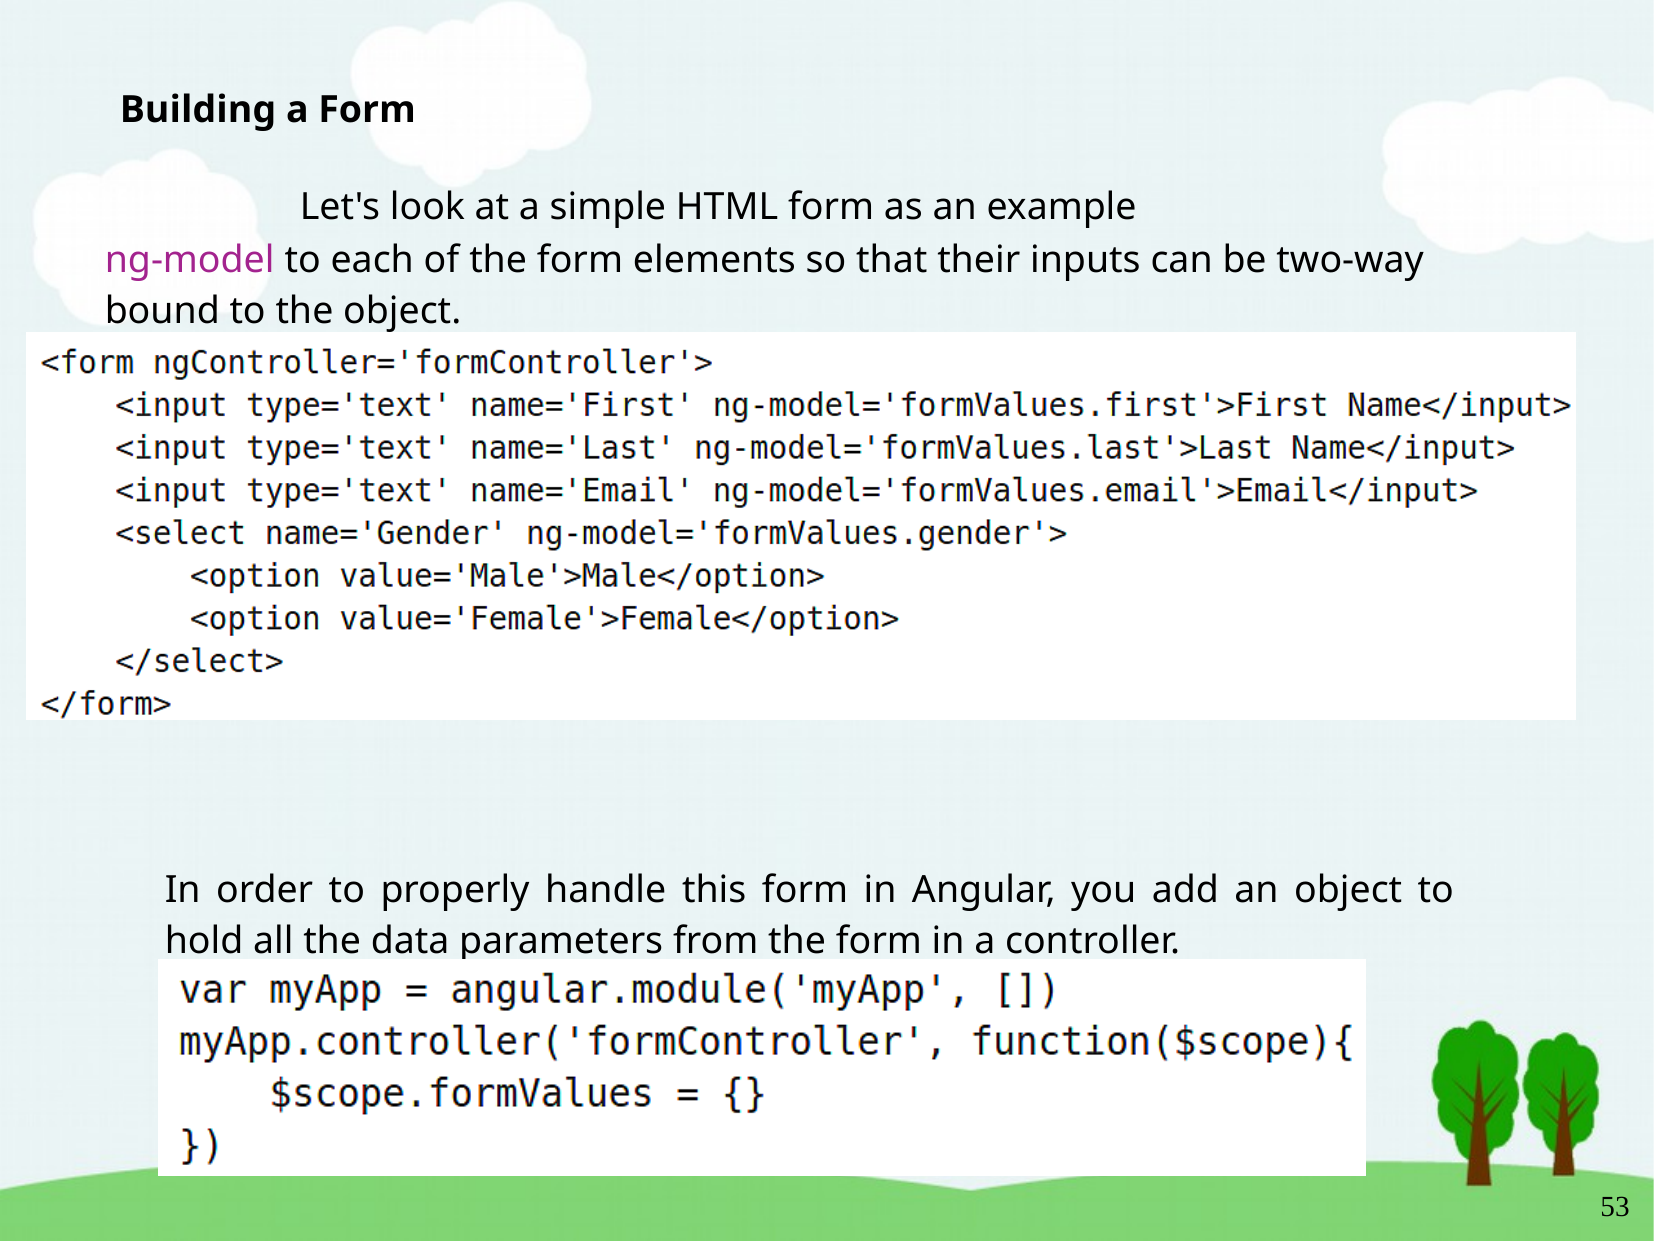

Building a Form
Let's look at a simple HTML form as an example
ng-model to each of the form elements so that their inputs can be two-way bound to the object.
In order to properly handle this form in Angular, you add an object to hold all the data parameters from the form in a controller.
53